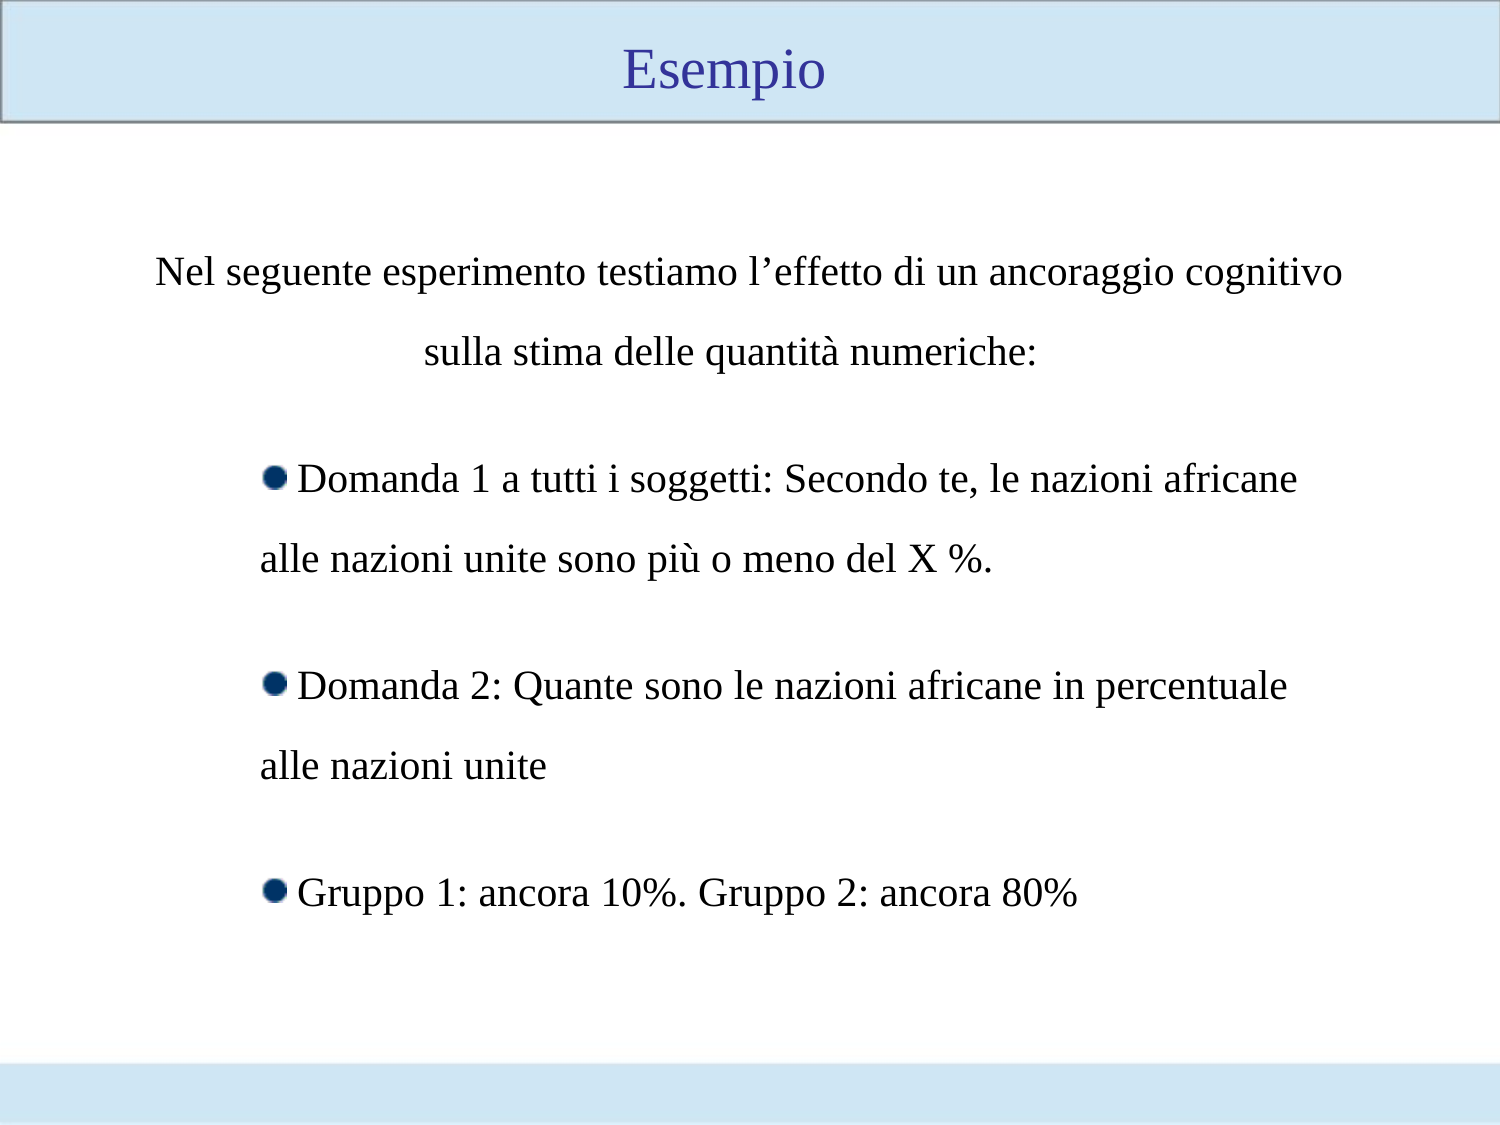

# Esempio
 Nel seguente esperimento testiamo l’effetto di un ancoraggio cognitivo sulla stima delle quantità numeriche:
 Domanda 1 a tutti i soggetti: Secondo te, le nazioni africane alle nazioni unite sono più o meno del X %.
 Domanda 2: Quante sono le nazioni africane in percentuale alle nazioni unite
 Gruppo 1: ancora 10%. Gruppo 2: ancora 80%
98